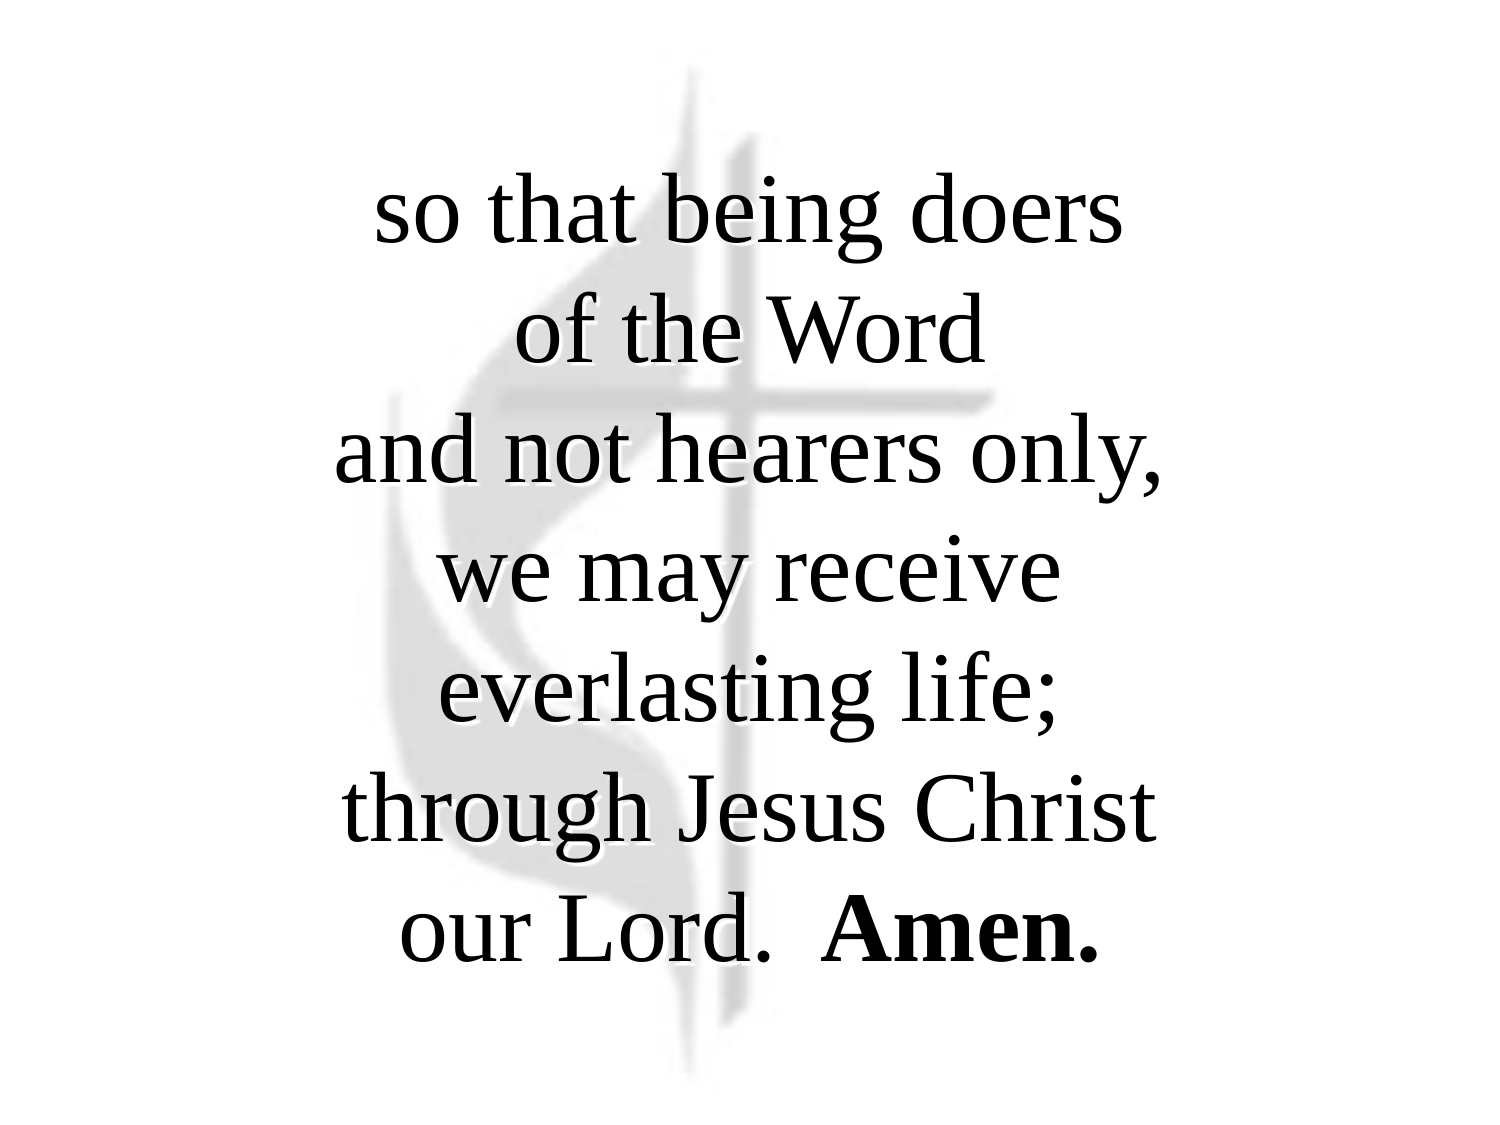

so that being doers
of the Word
and not hearers only,
we may receive
everlasting life;
through Jesus Christ
our Lord. Amen.